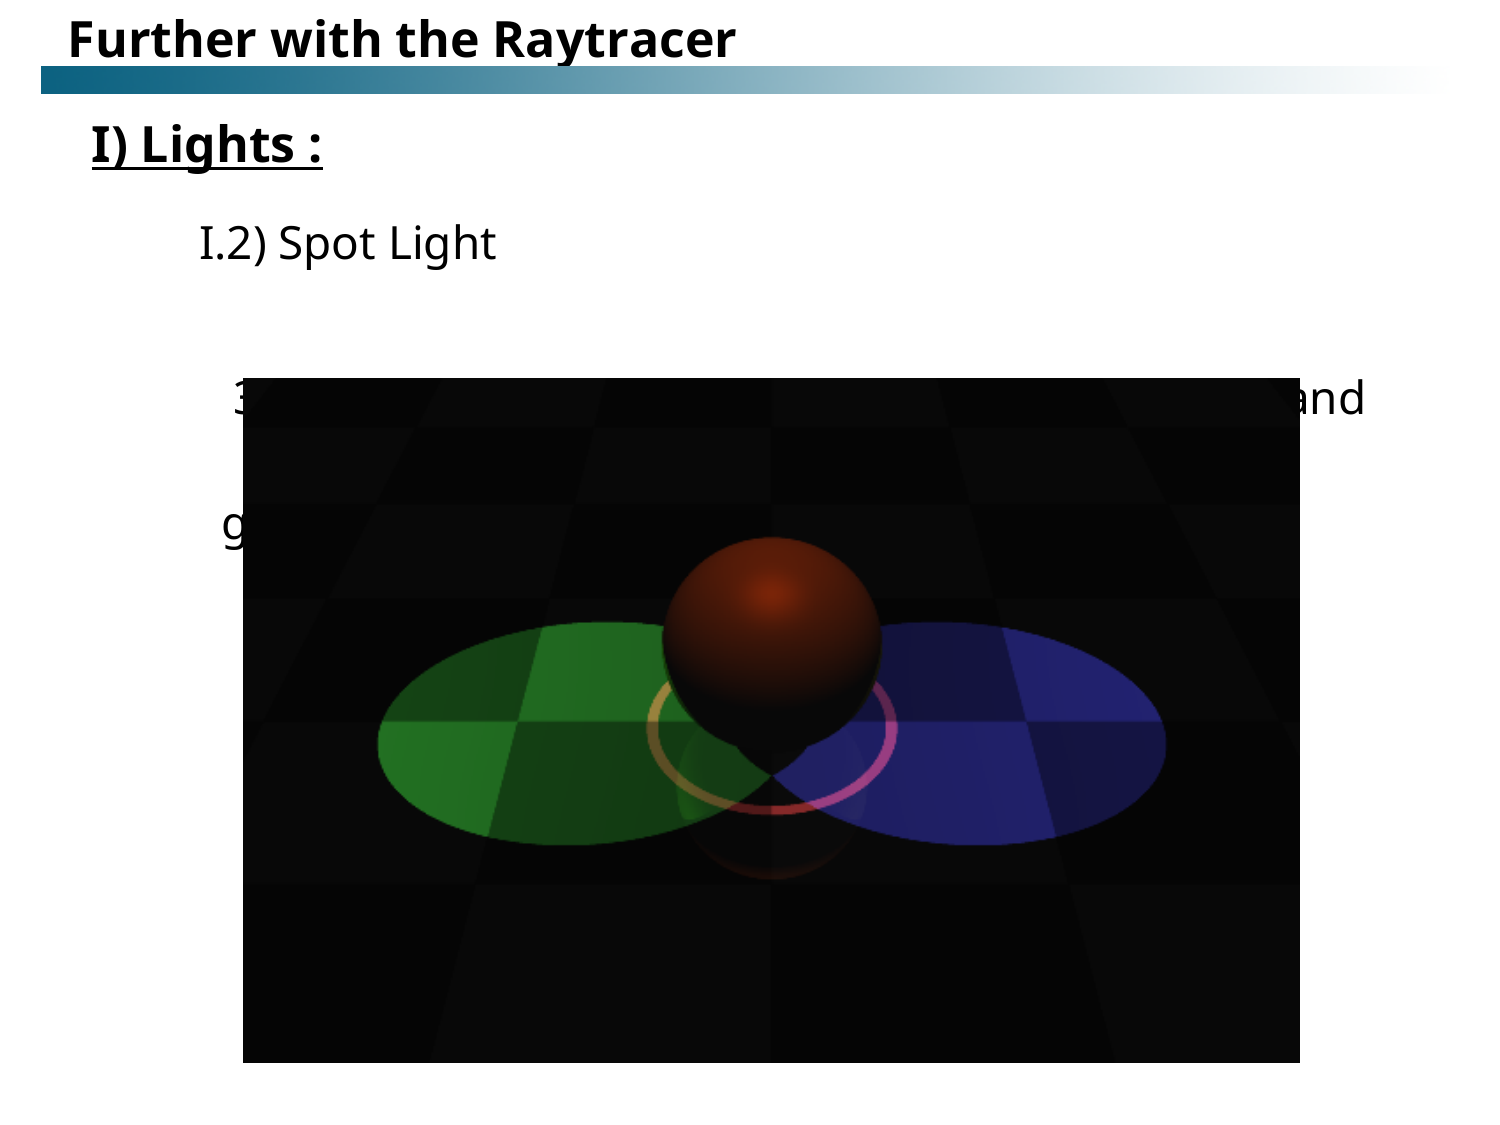

# Further with the Raytracer
I) Lights :
I.2) Spot Light
 3 spots lights, white sphere, checkerboard white and gray